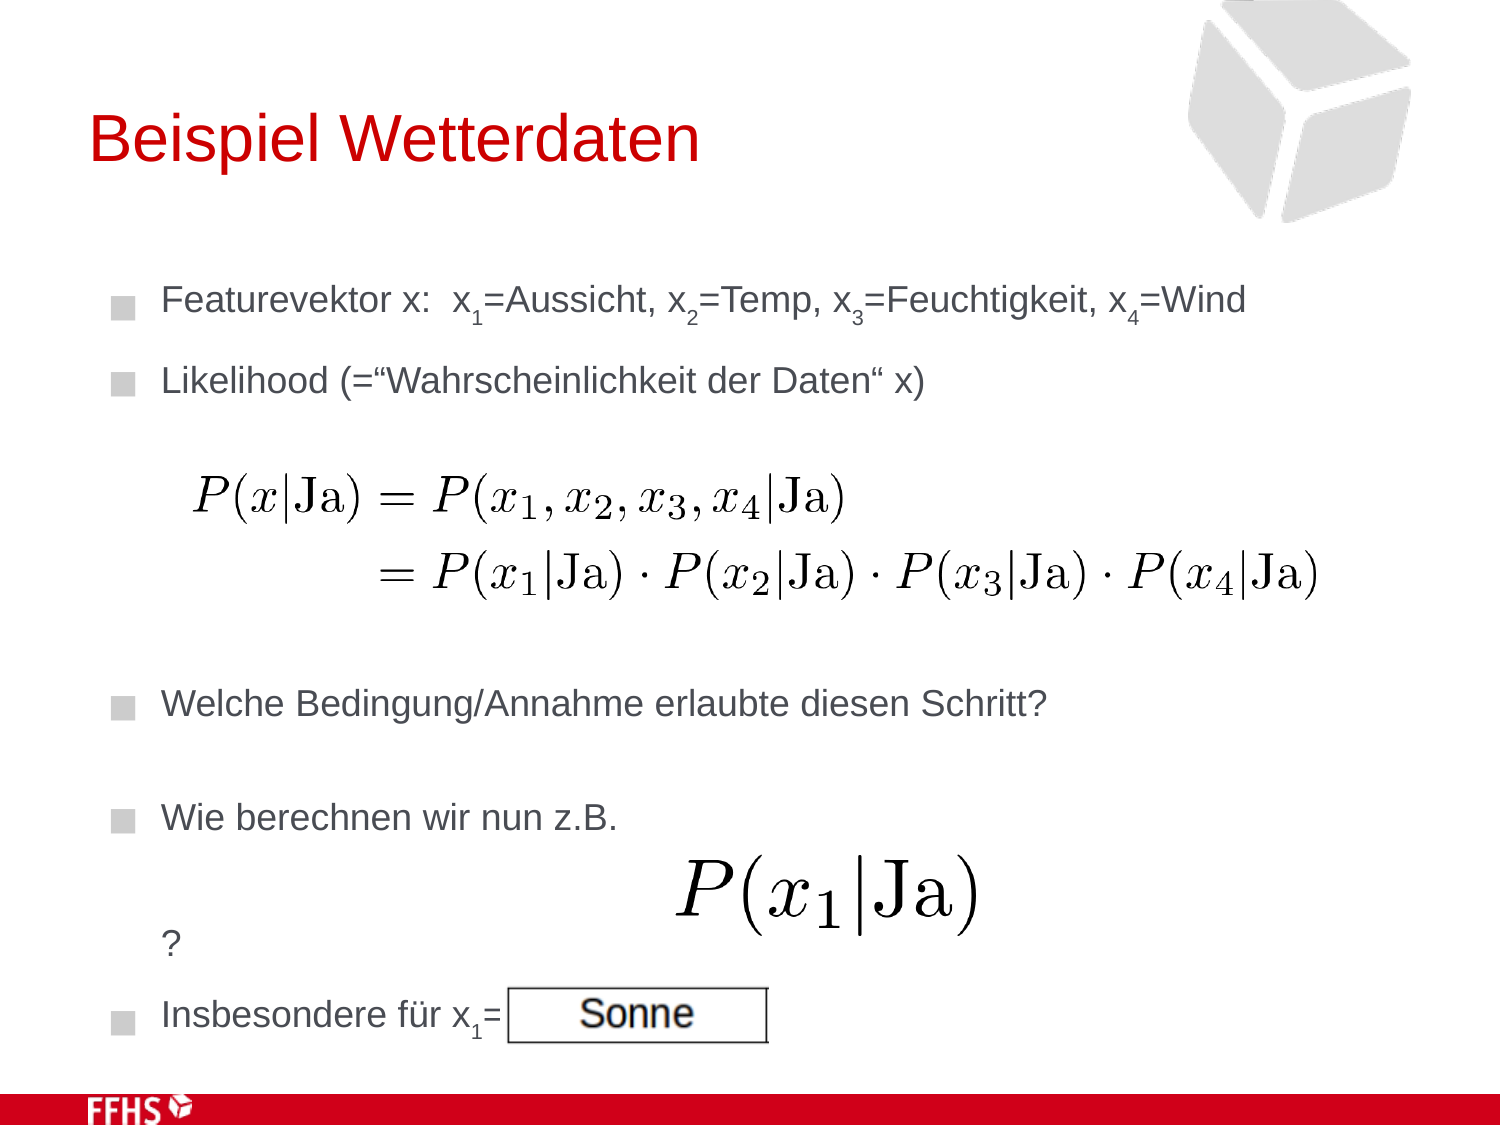

# Beispiel Wetterdaten
Featurevektor x: x1=Aussicht, x2=Temp, x3=Feuchtigkeit, x4=Wind
Likelihood (=“Wahrscheinlichkeit der Daten“ x)
Welche Bedingung/Annahme erlaubte diesen Schritt?
Wie berechnen wir nun z.B.
?
Insbesondere für x1= Sonne